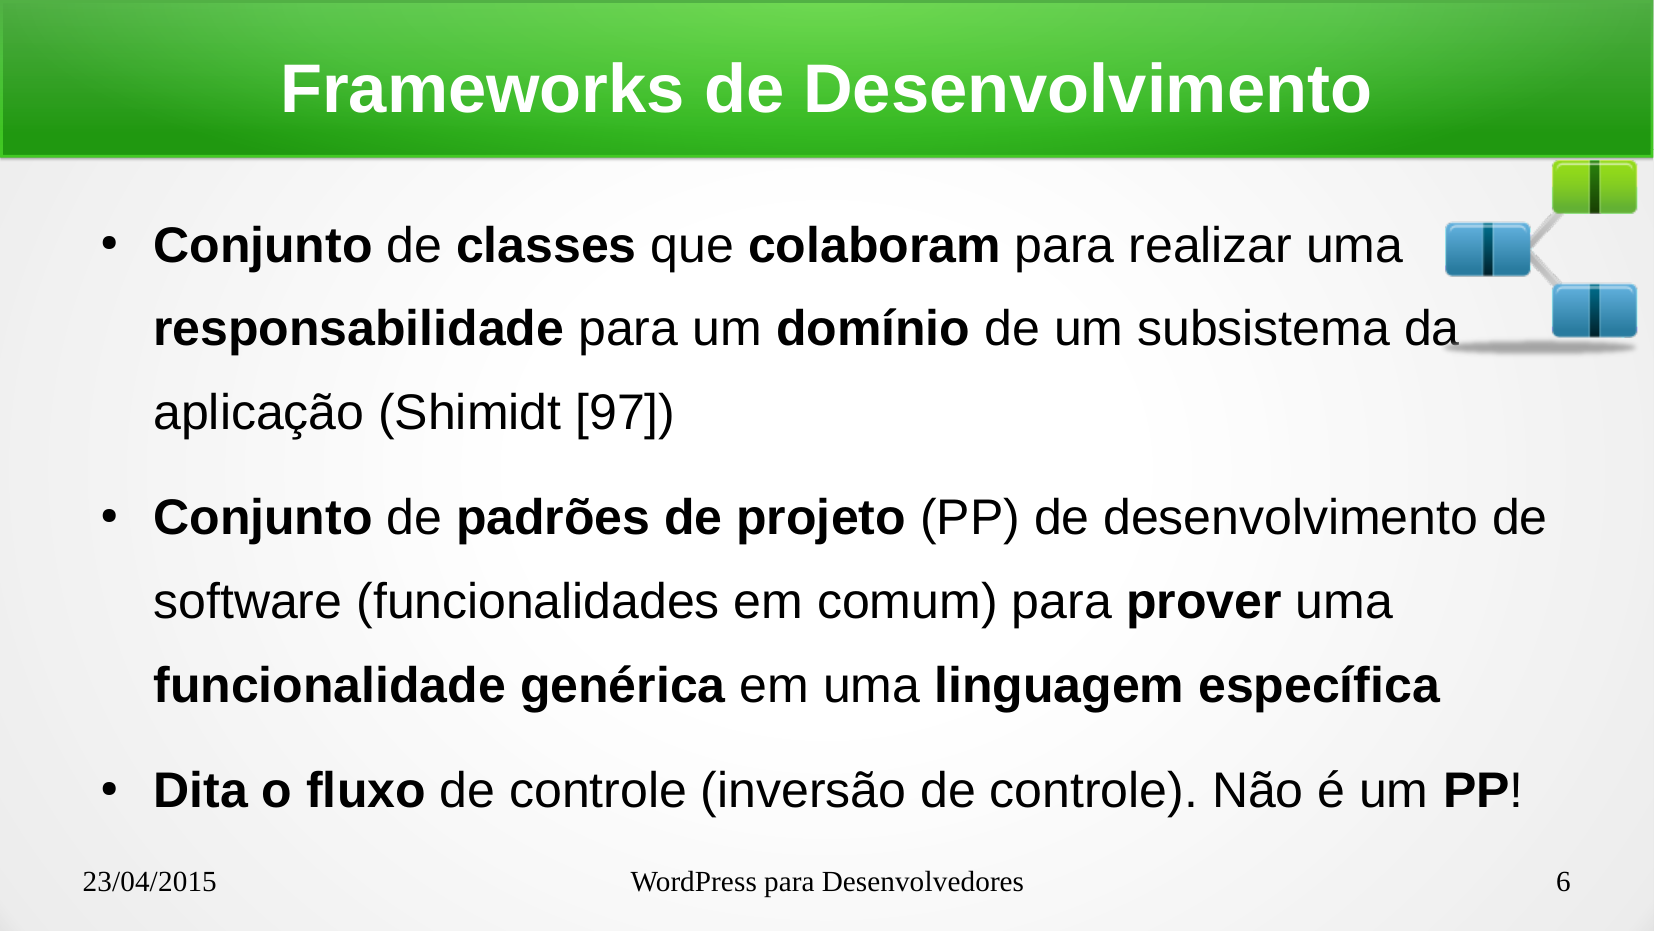

# Frameworks de Desenvolvimento
Conjunto de classes que colaboram para realizar uma responsabilidade para um domínio de um subsistema da aplicação (Shimidt [97])
Conjunto de padrões de projeto (PP) de desenvolvimento de software (funcionalidades em comum) para prover uma funcionalidade genérica em uma linguagem específica
Dita o fluxo de controle (inversão de controle). Não é um PP!
23/04/2015
WordPress para Desenvolvedores
6